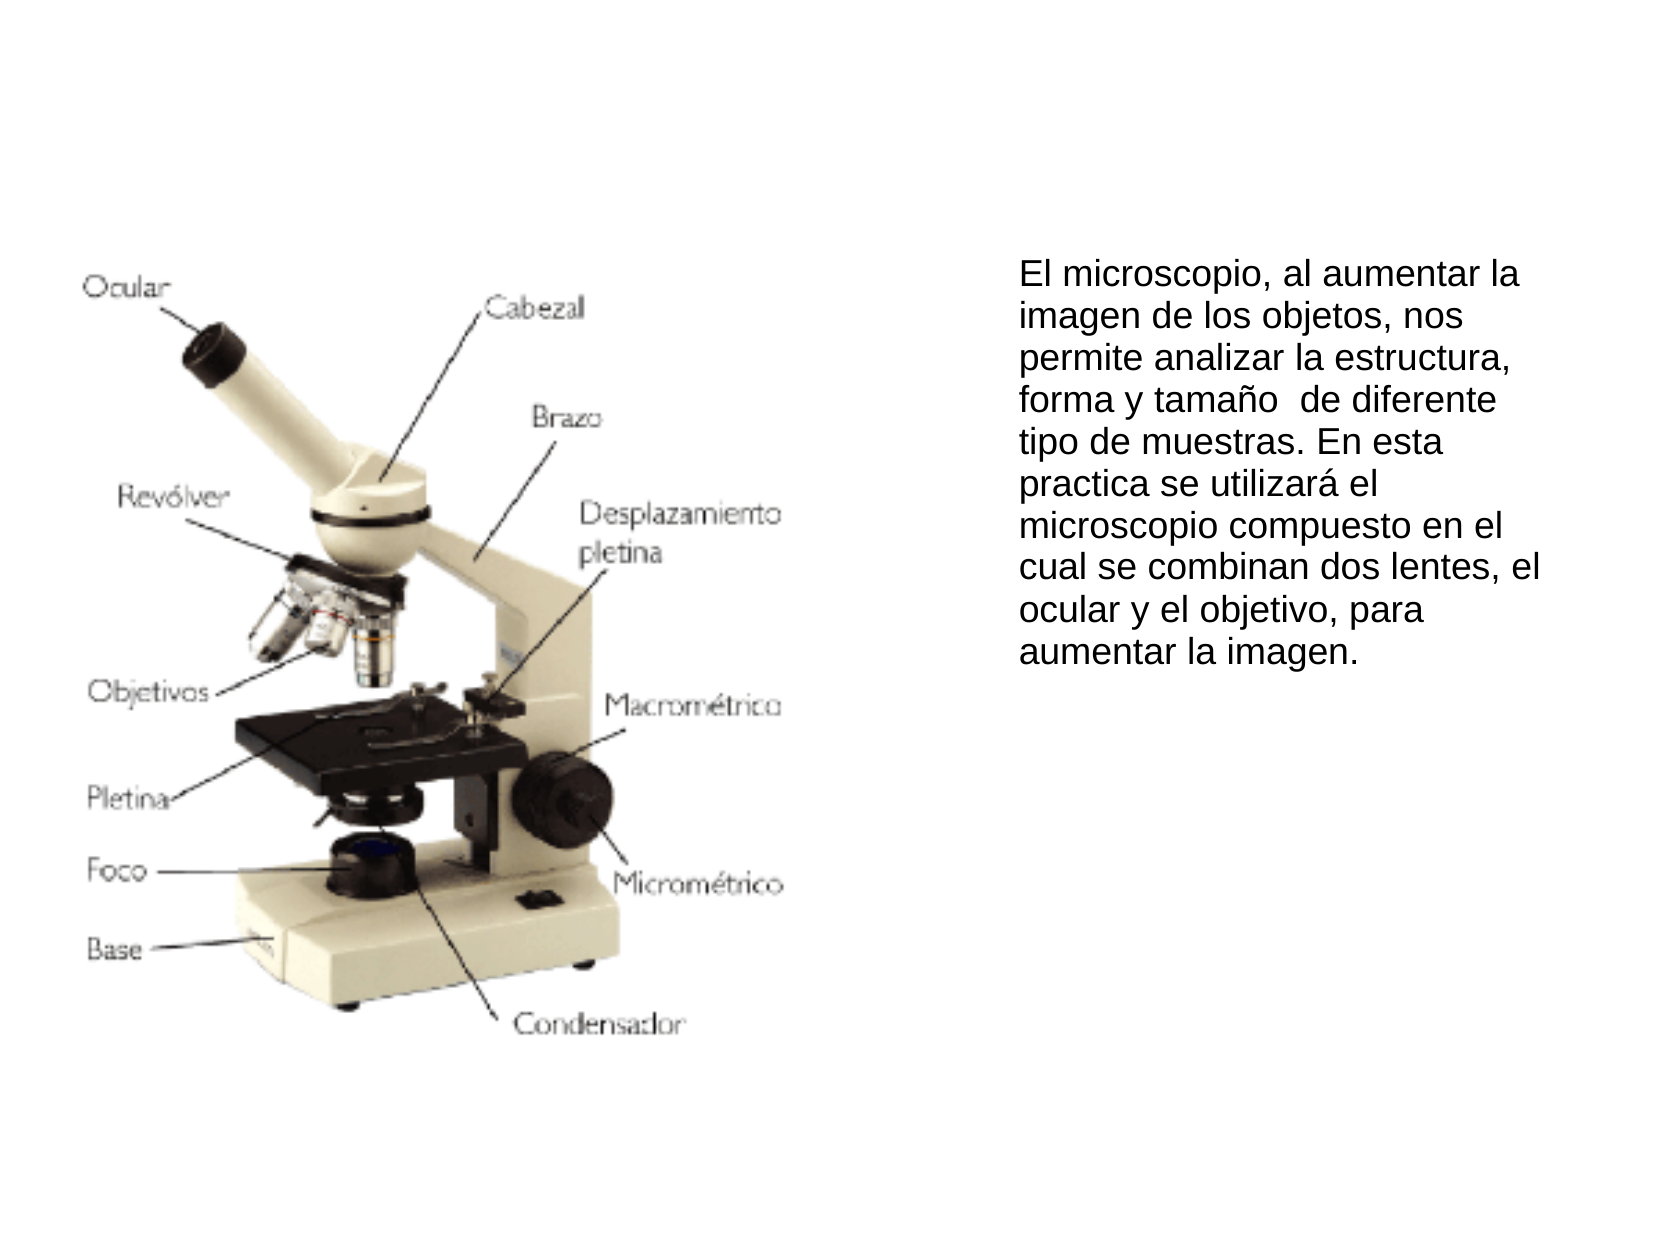

El microscopio, al aumentar la imagen de los objetos, nos permite analizar la estructura, forma y tamaño  de diferente tipo de muestras. En esta practica se utilizará el microscopio compuesto en el cual se combinan dos lentes, el ocular y el objetivo, para aumentar la imagen.